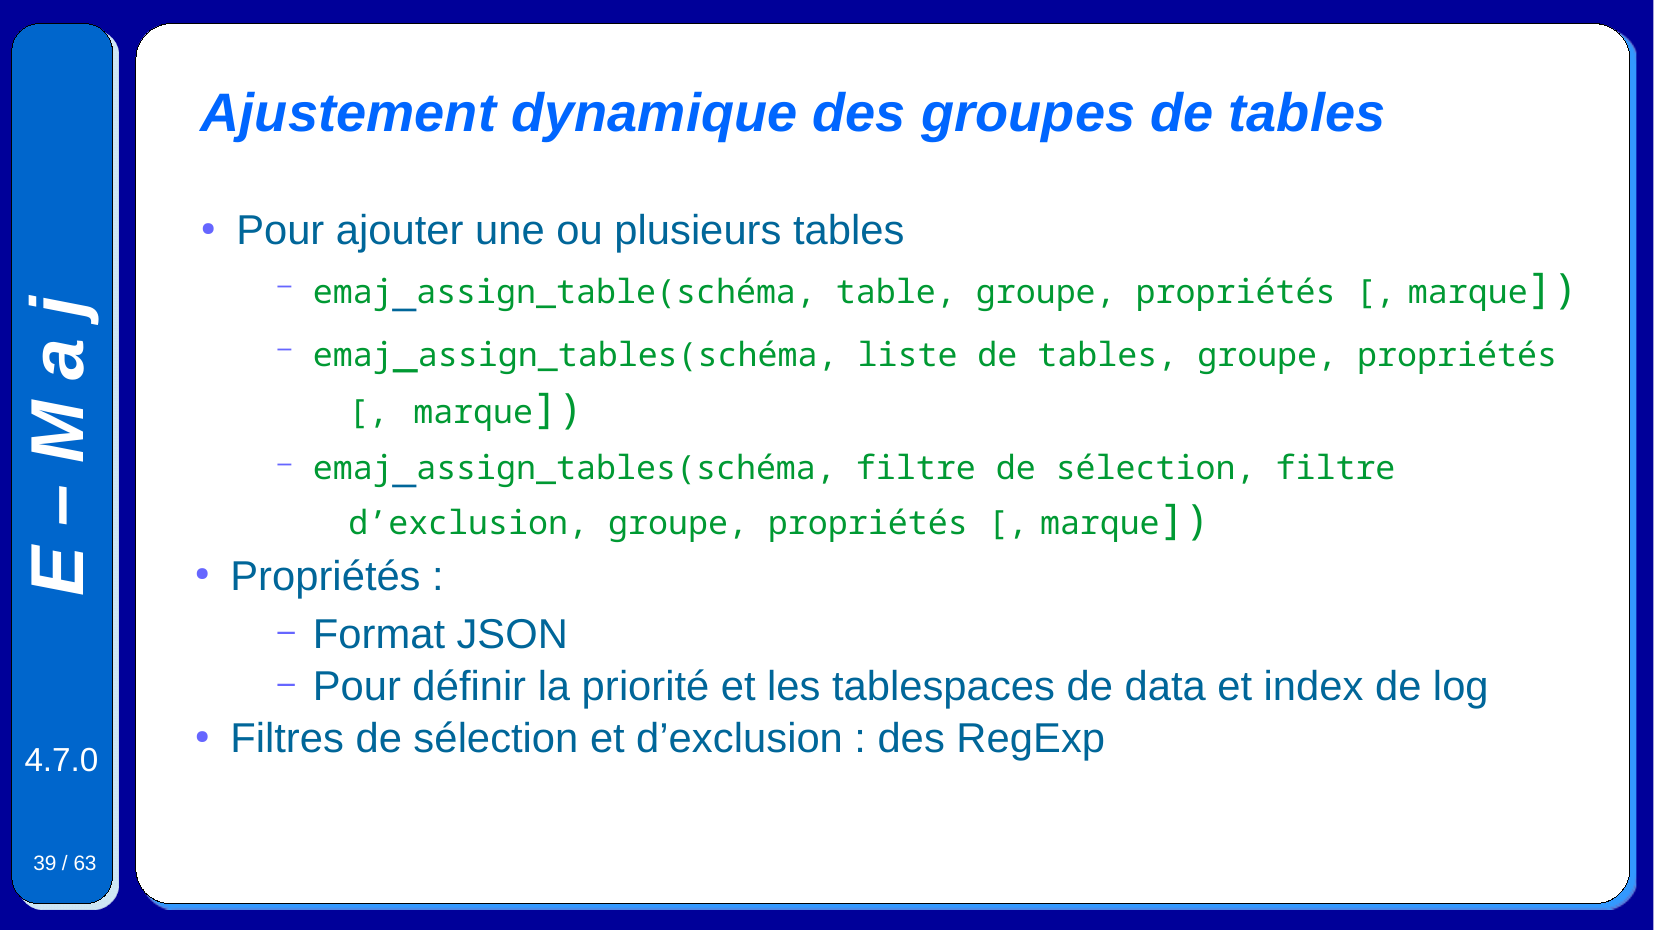

# Ajustement dynamique des groupes de tables
Pour ajouter une ou plusieurs tables
emaj_assign_table(schéma, table, groupe, propriétés [, marque])
emaj_assign_tables(schéma, liste de tables, groupe, propriétés [, marque])
emaj_assign_tables(schéma, filtre de sélection, filtre d’exclusion, groupe, propriétés [, marque])
Propriétés :
Format JSON
Pour définir la priorité et les tablespaces de data et index de log
Filtres de sélection et d’exclusion : des RegExp